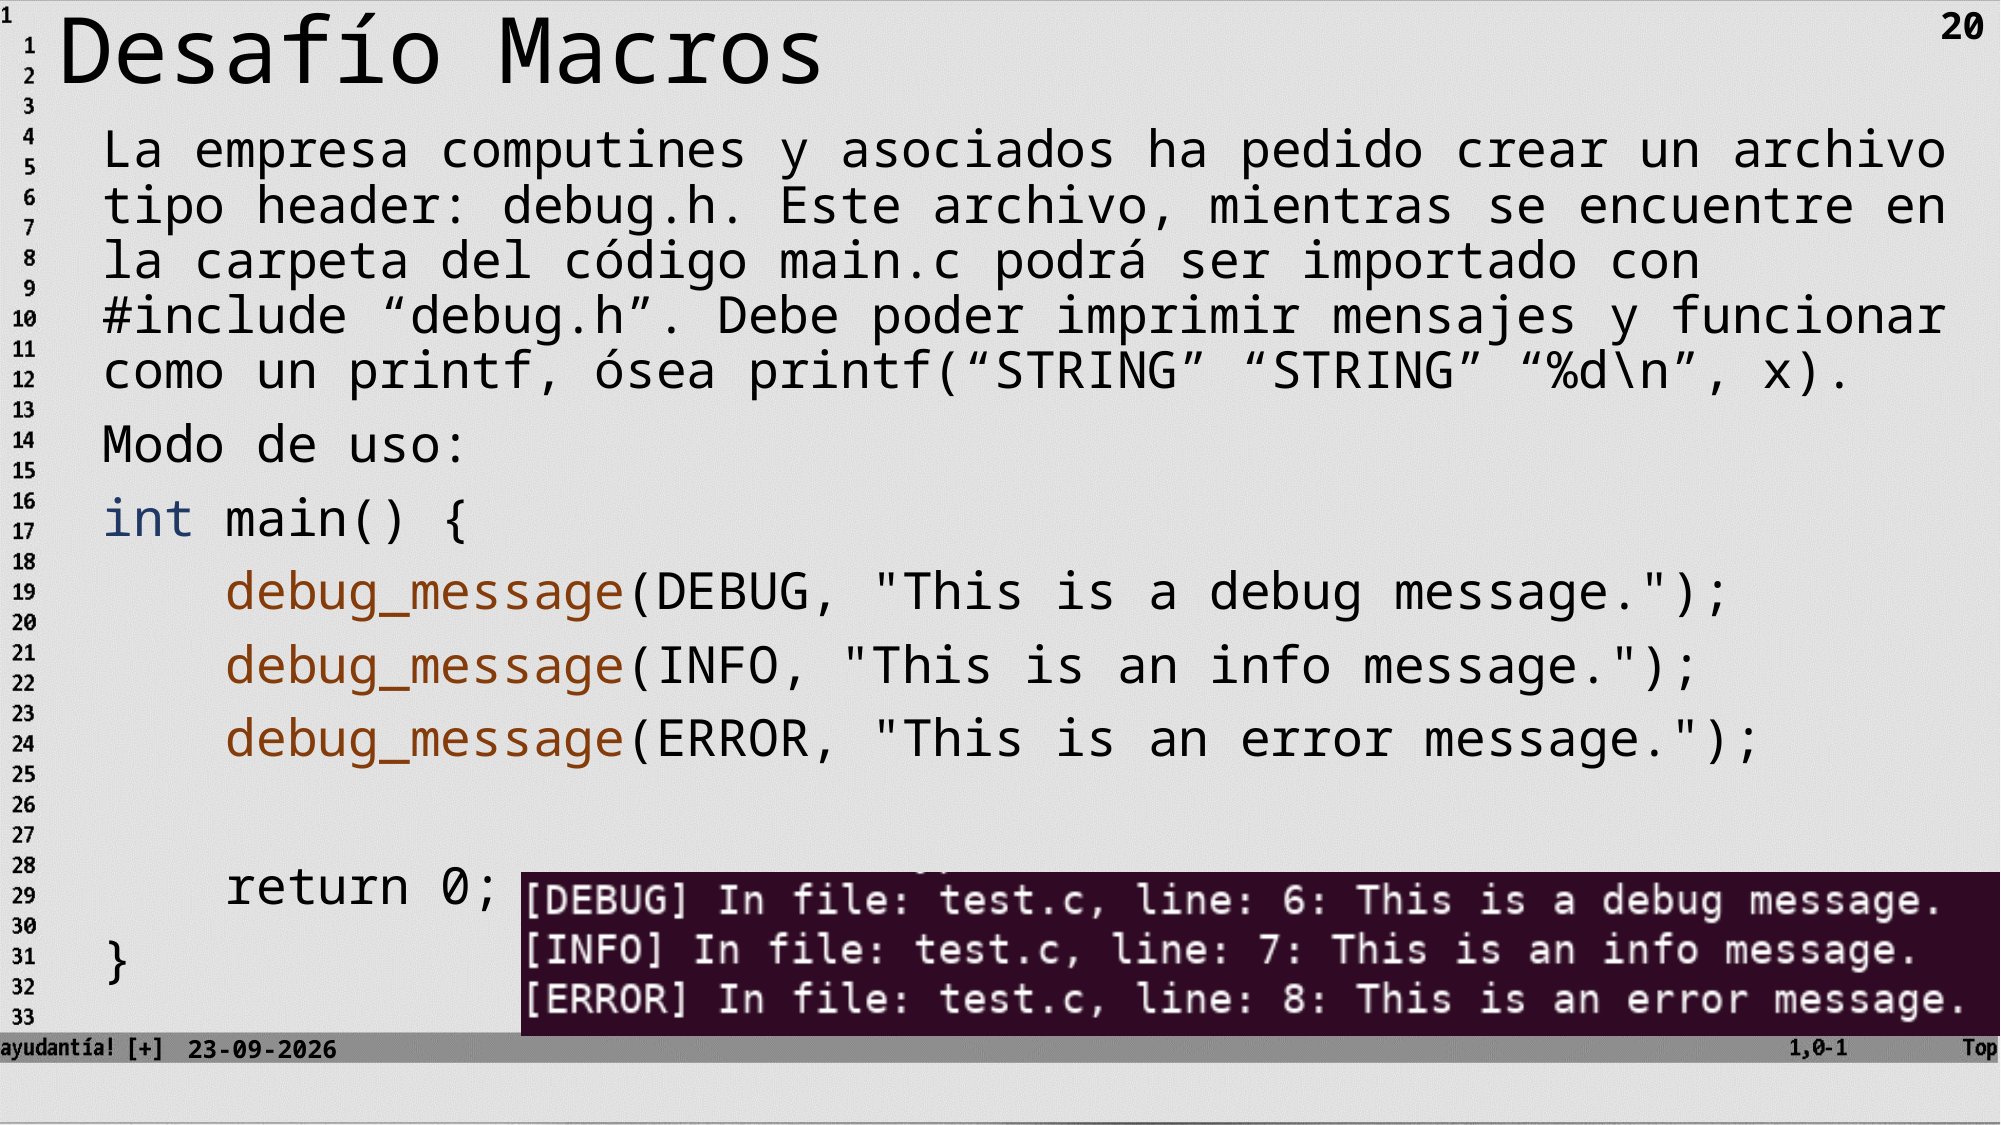

# Desafío Macros
20
La empresa computines y asociados ha pedido crear un archivo tipo header: debug.h. Este archivo, mientras se encuentre en la carpeta del código main.c podrá ser importado con #include “debug.h”. Debe poder imprimir mensajes y funcionar como un printf, ósea printf(“STRING” “STRING” “%d\n”, x).
Modo de uso:
int main() {
 debug_message(DEBUG, "This is a debug message.");
 debug_message(INFO, "This is an info message.");
 debug_message(ERROR, "This is an error message.");
 return 0;
}